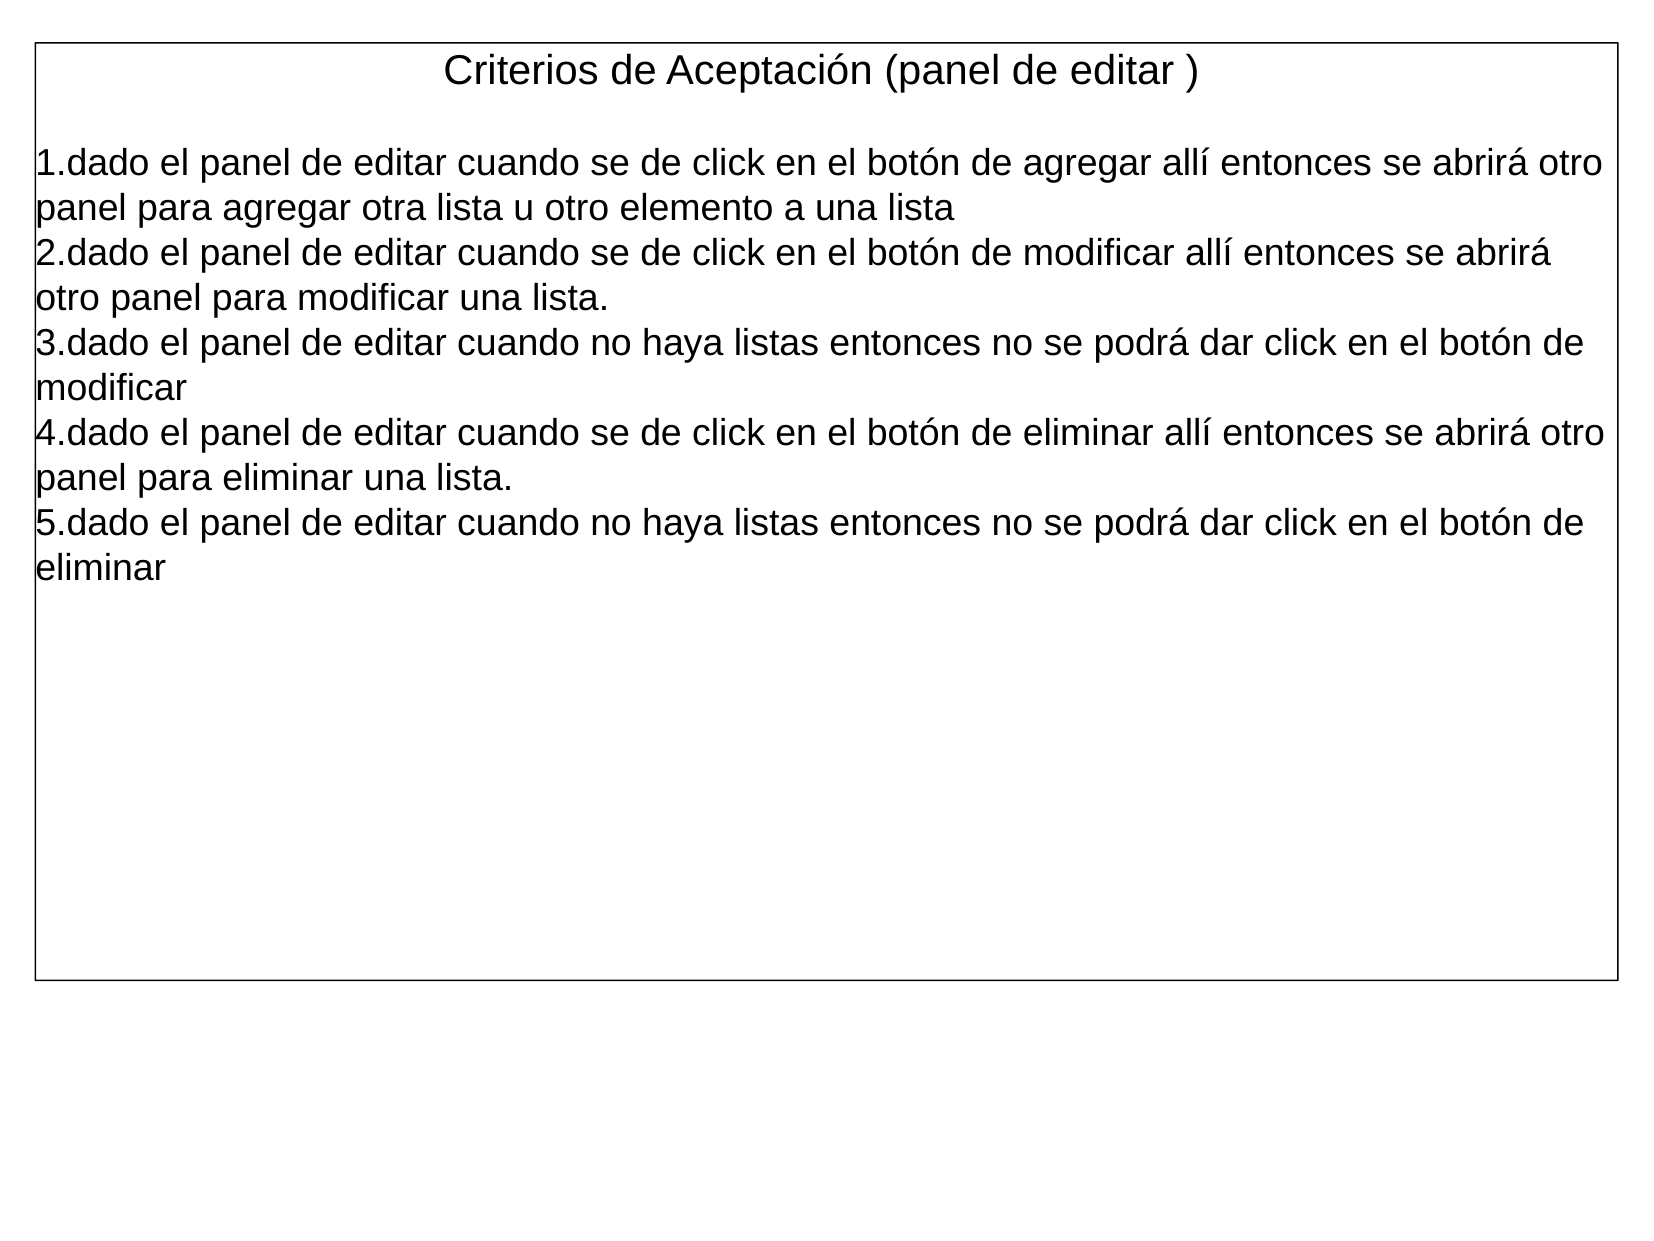

Criterios de Aceptación (panel de editar )
1.dado el panel de editar cuando se de click en el botón de agregar allí entonces se abrirá otro panel para agregar otra lista u otro elemento a una lista
2.dado el panel de editar cuando se de click en el botón de modificar allí entonces se abrirá otro panel para modificar una lista.
3.dado el panel de editar cuando no haya listas entonces no se podrá dar click en el botón de modificar
4.dado el panel de editar cuando se de click en el botón de eliminar allí entonces se abrirá otro panel para eliminar una lista.
5.dado el panel de editar cuando no haya listas entonces no se podrá dar click en el botón de eliminar